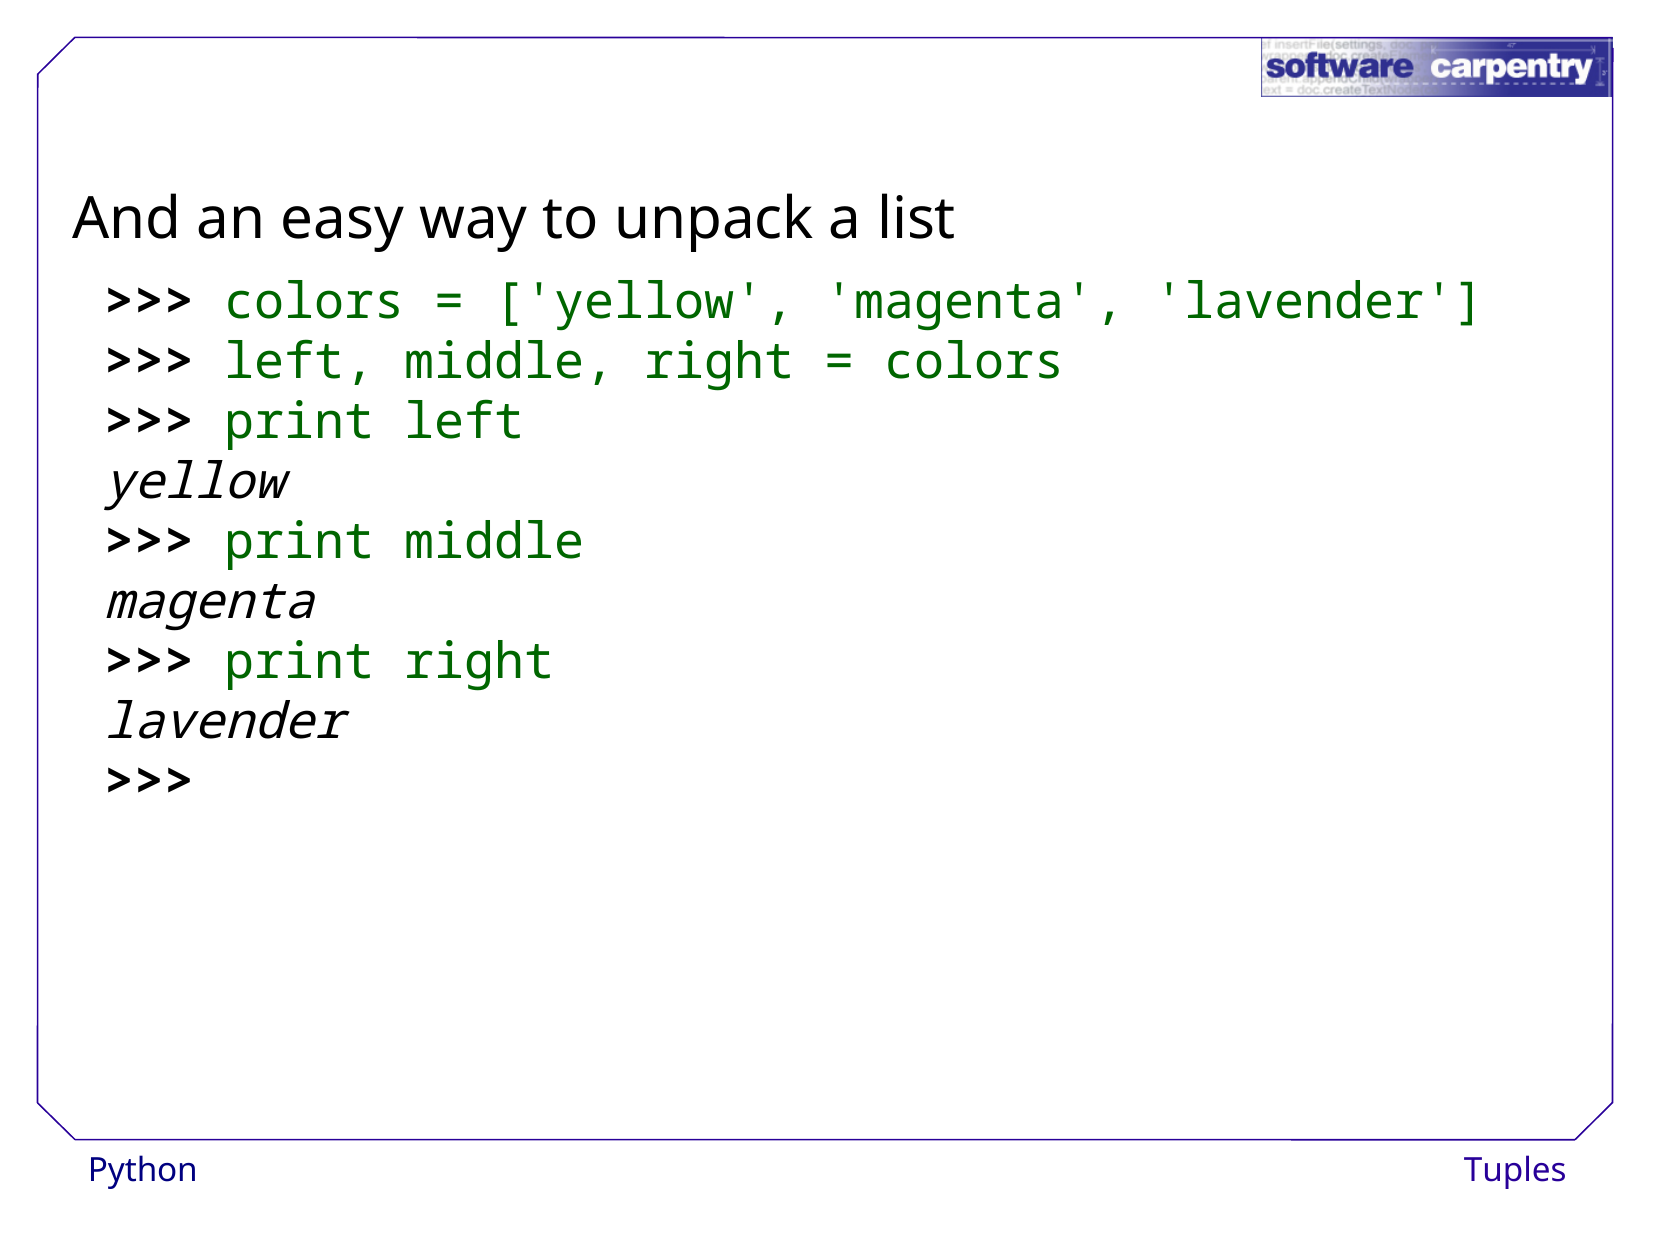

And an easy way to unpack a list
>>> colors = ['yellow', 'magenta', 'lavender']
>>> left, middle, right = colors
>>> print left
yellow
>>> print middle
magenta
>>> print right
lavender
>>>